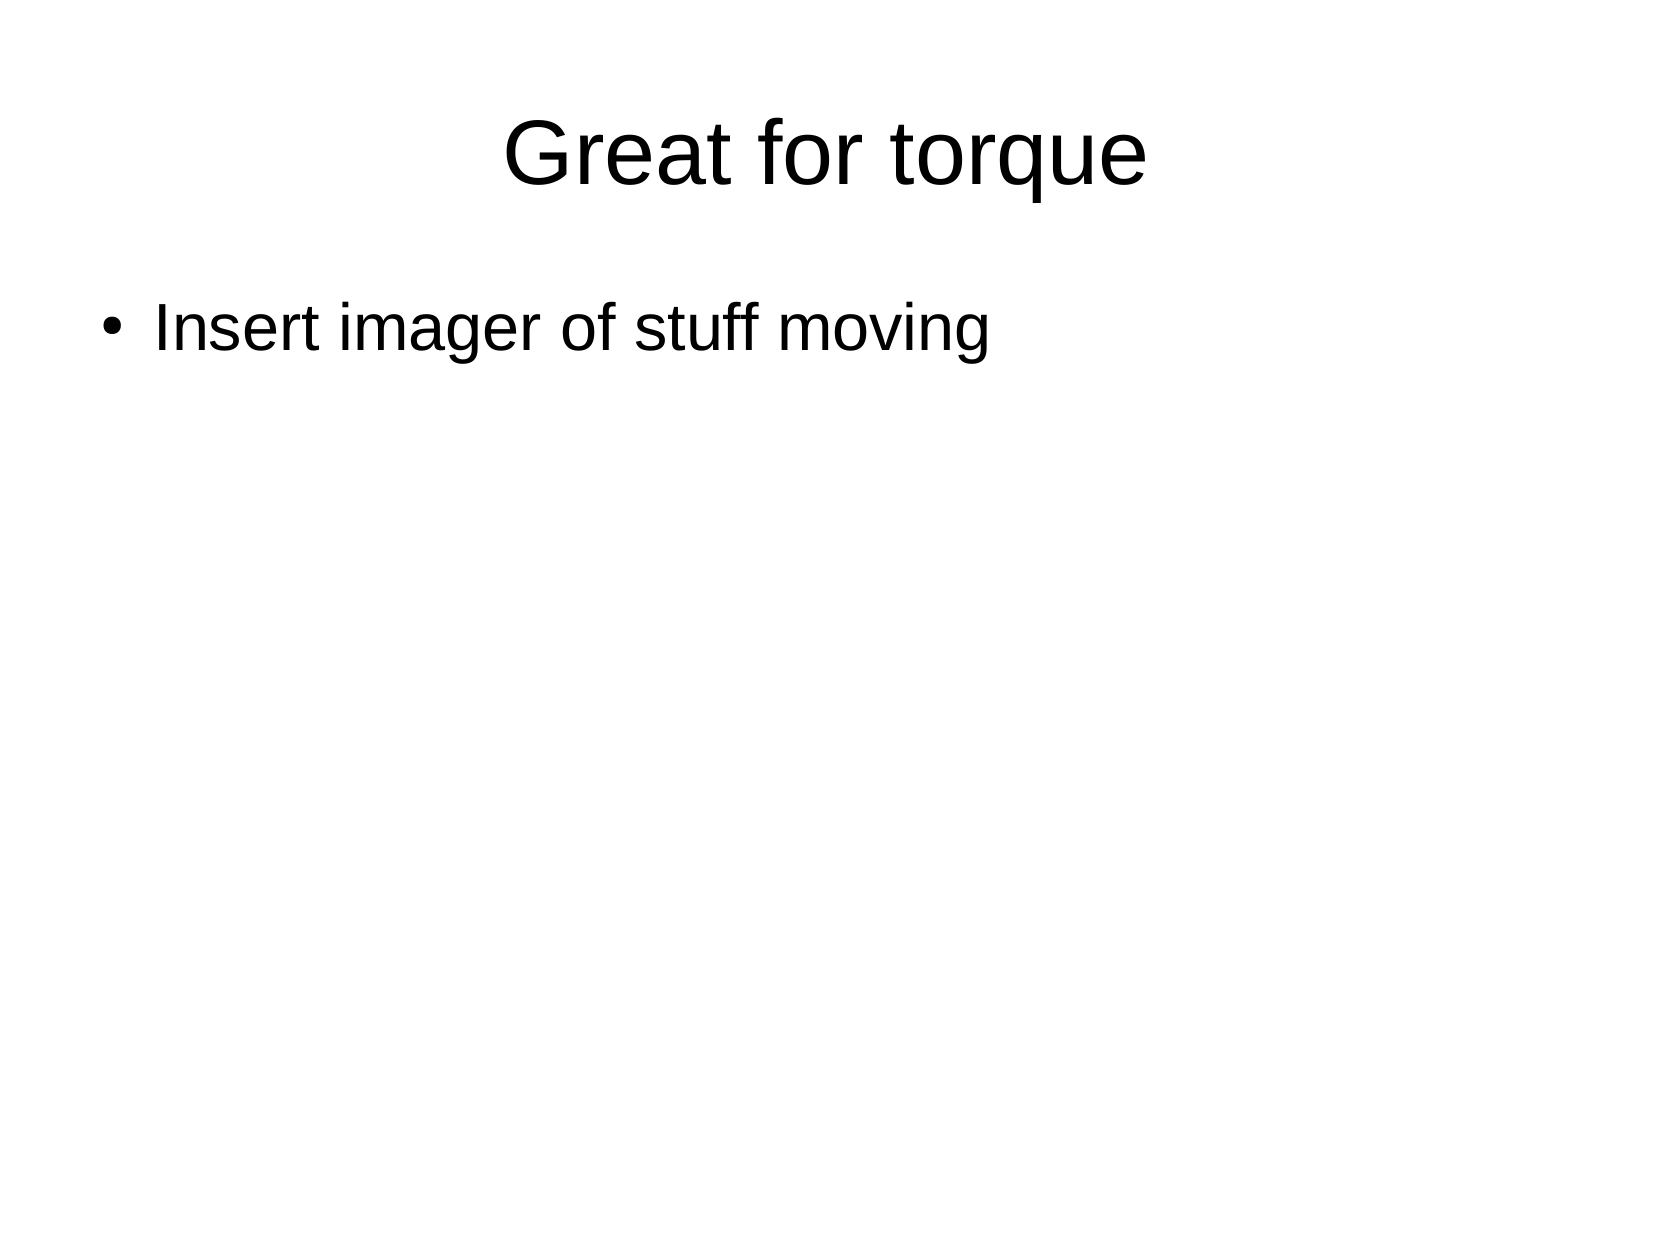

# Great for torque
Insert imager of stuff moving